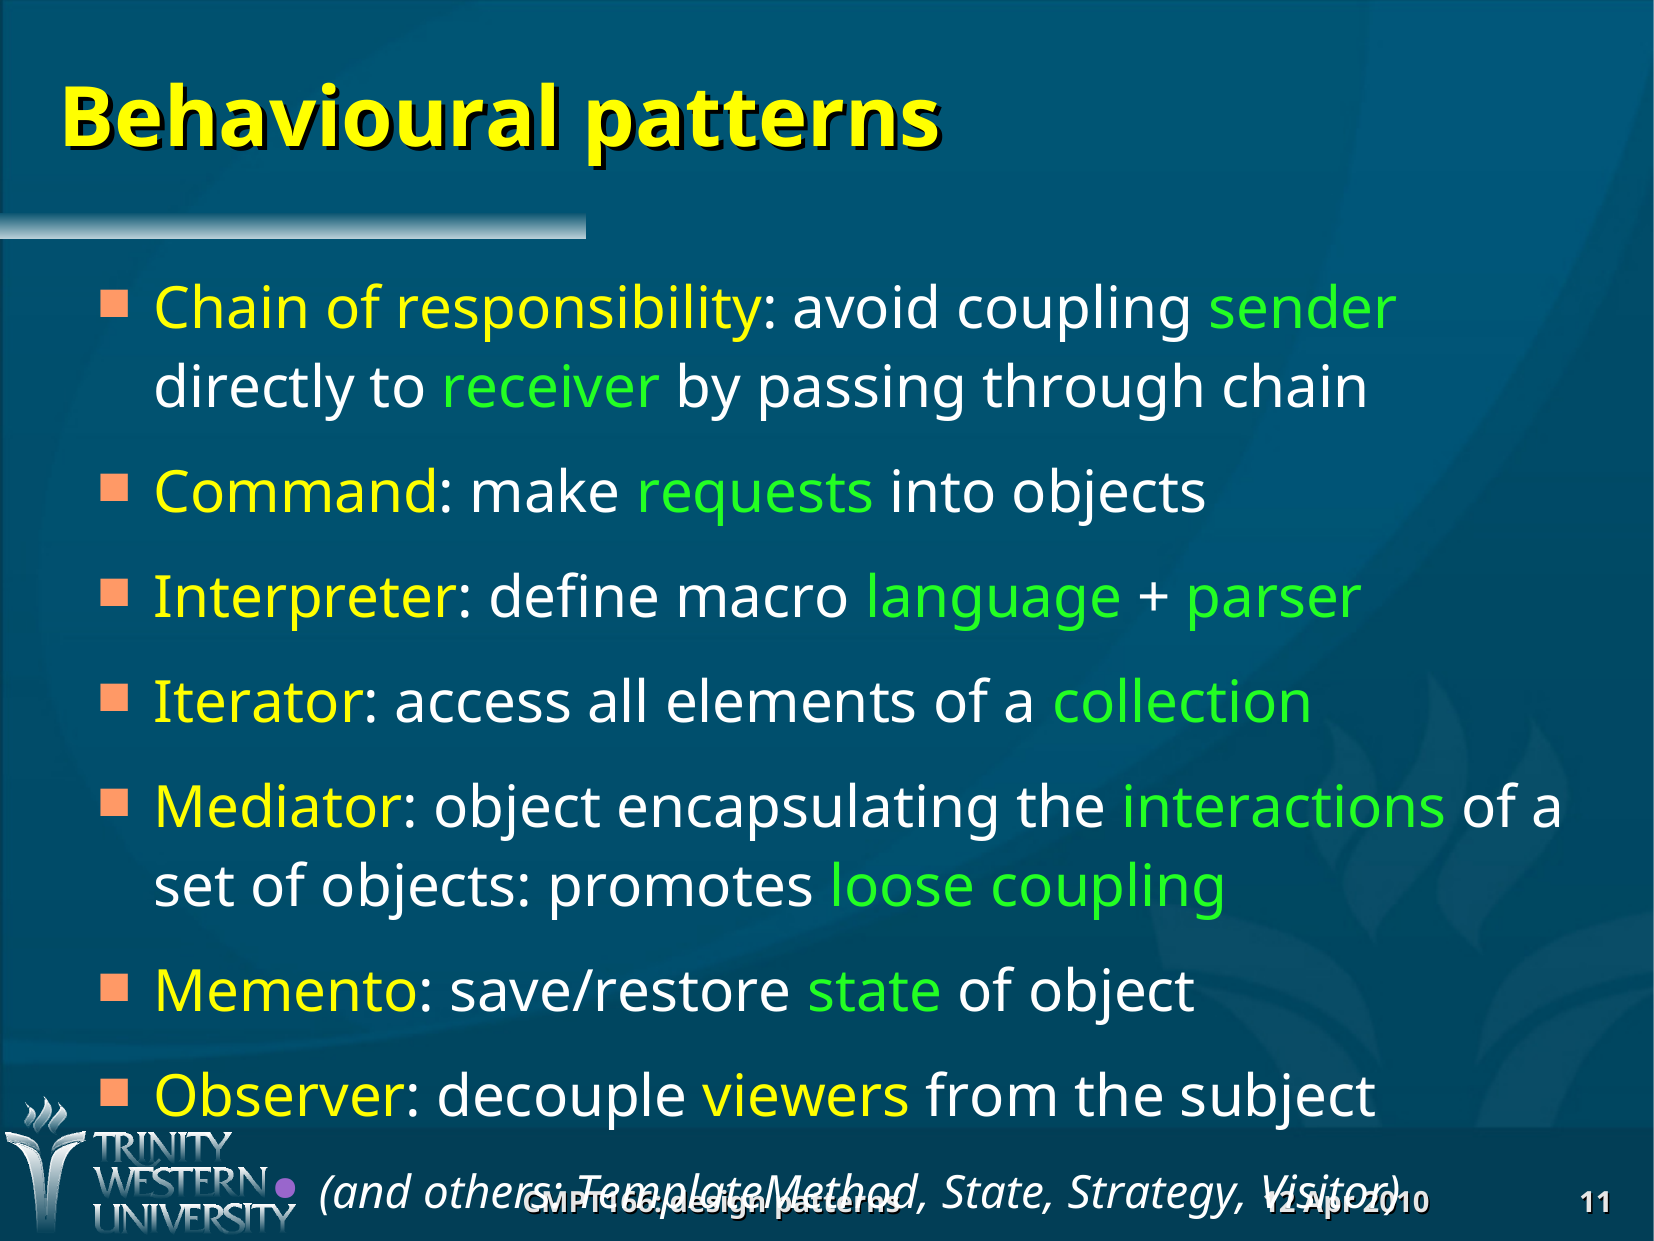

# Behavioural patterns
Chain of responsibility: avoid coupling sender directly to receiver by passing through chain
Command: make requests into objects
Interpreter: define macro language + parser
Iterator: access all elements of a collection
Mediator: object encapsulating the interactions of a set of objects: promotes loose coupling
Memento: save/restore state of object
Observer: decouple viewers from the subject
(and others: TemplateMethod, State, Strategy, Visitor)
CMPT166: design patterns
12 Apr 2010
11